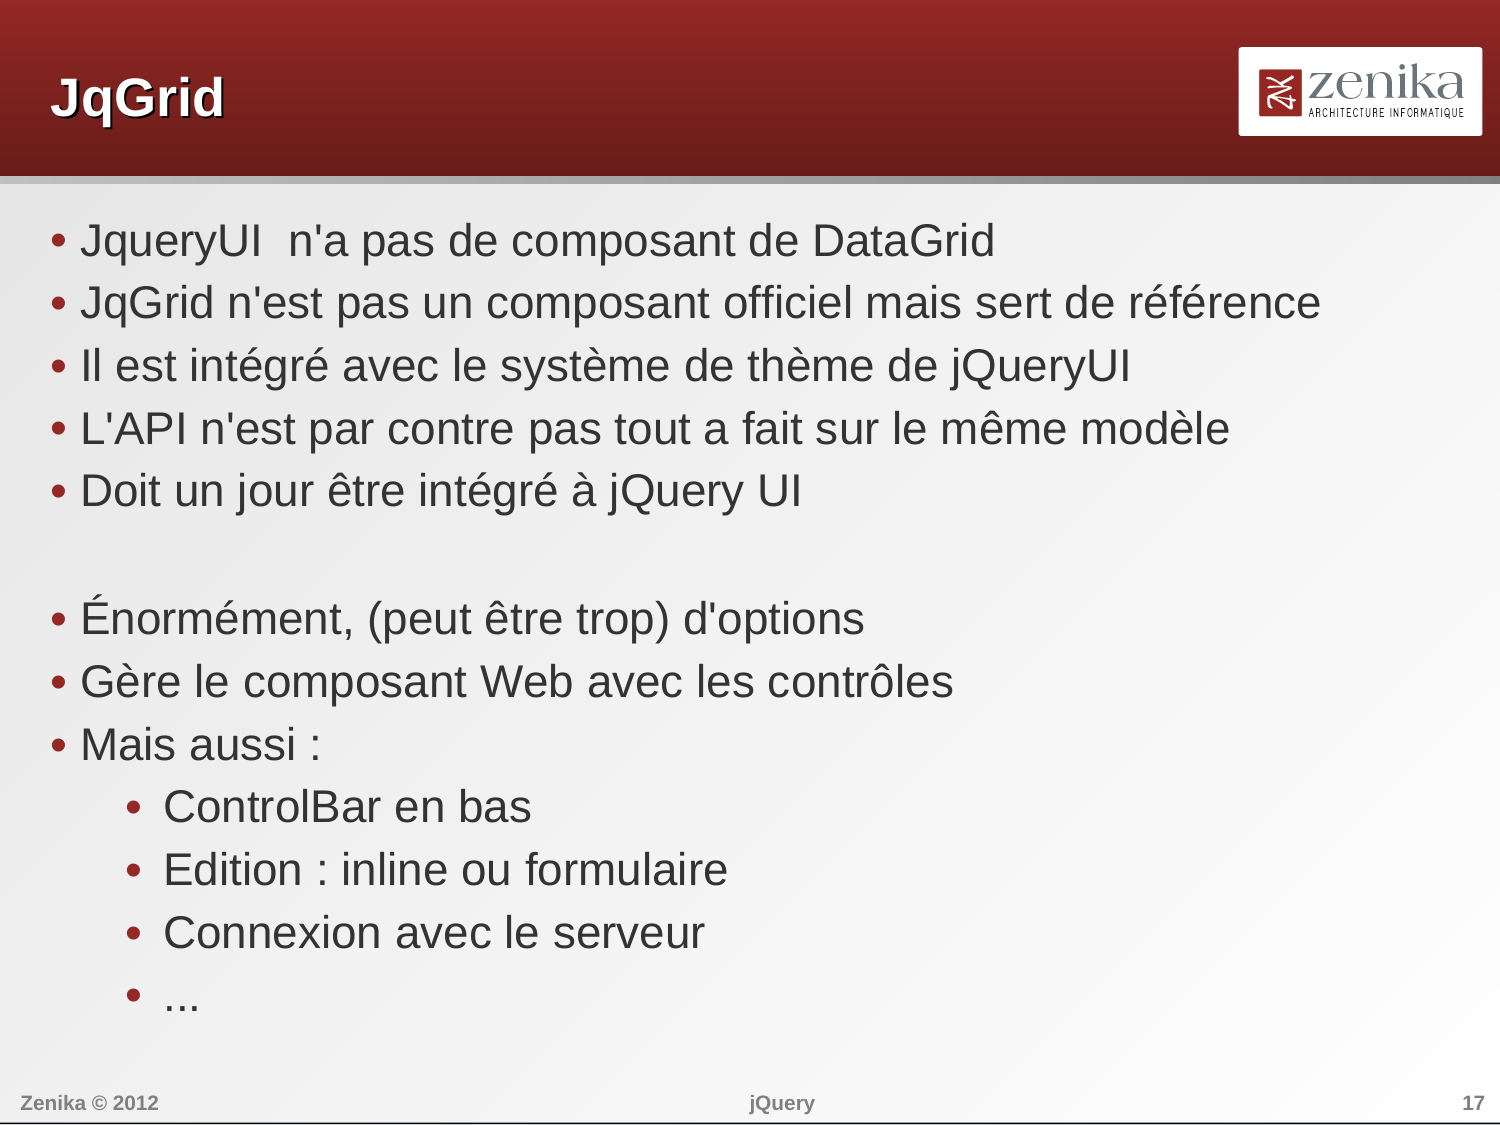

# JqGrid
 JqueryUI n'a pas de composant de DataGrid
 JqGrid n'est pas un composant officiel mais sert de référence
 Il est intégré avec le système de thème de jQueryUI
 L'API n'est par contre pas tout a fait sur le même modèle
 Doit un jour être intégré à jQuery UI
 Énormément, (peut être trop) d'options
 Gère le composant Web avec les contrôles
 Mais aussi :
ControlBar en bas
Edition : inline ou formulaire
Connexion avec le serveur
...